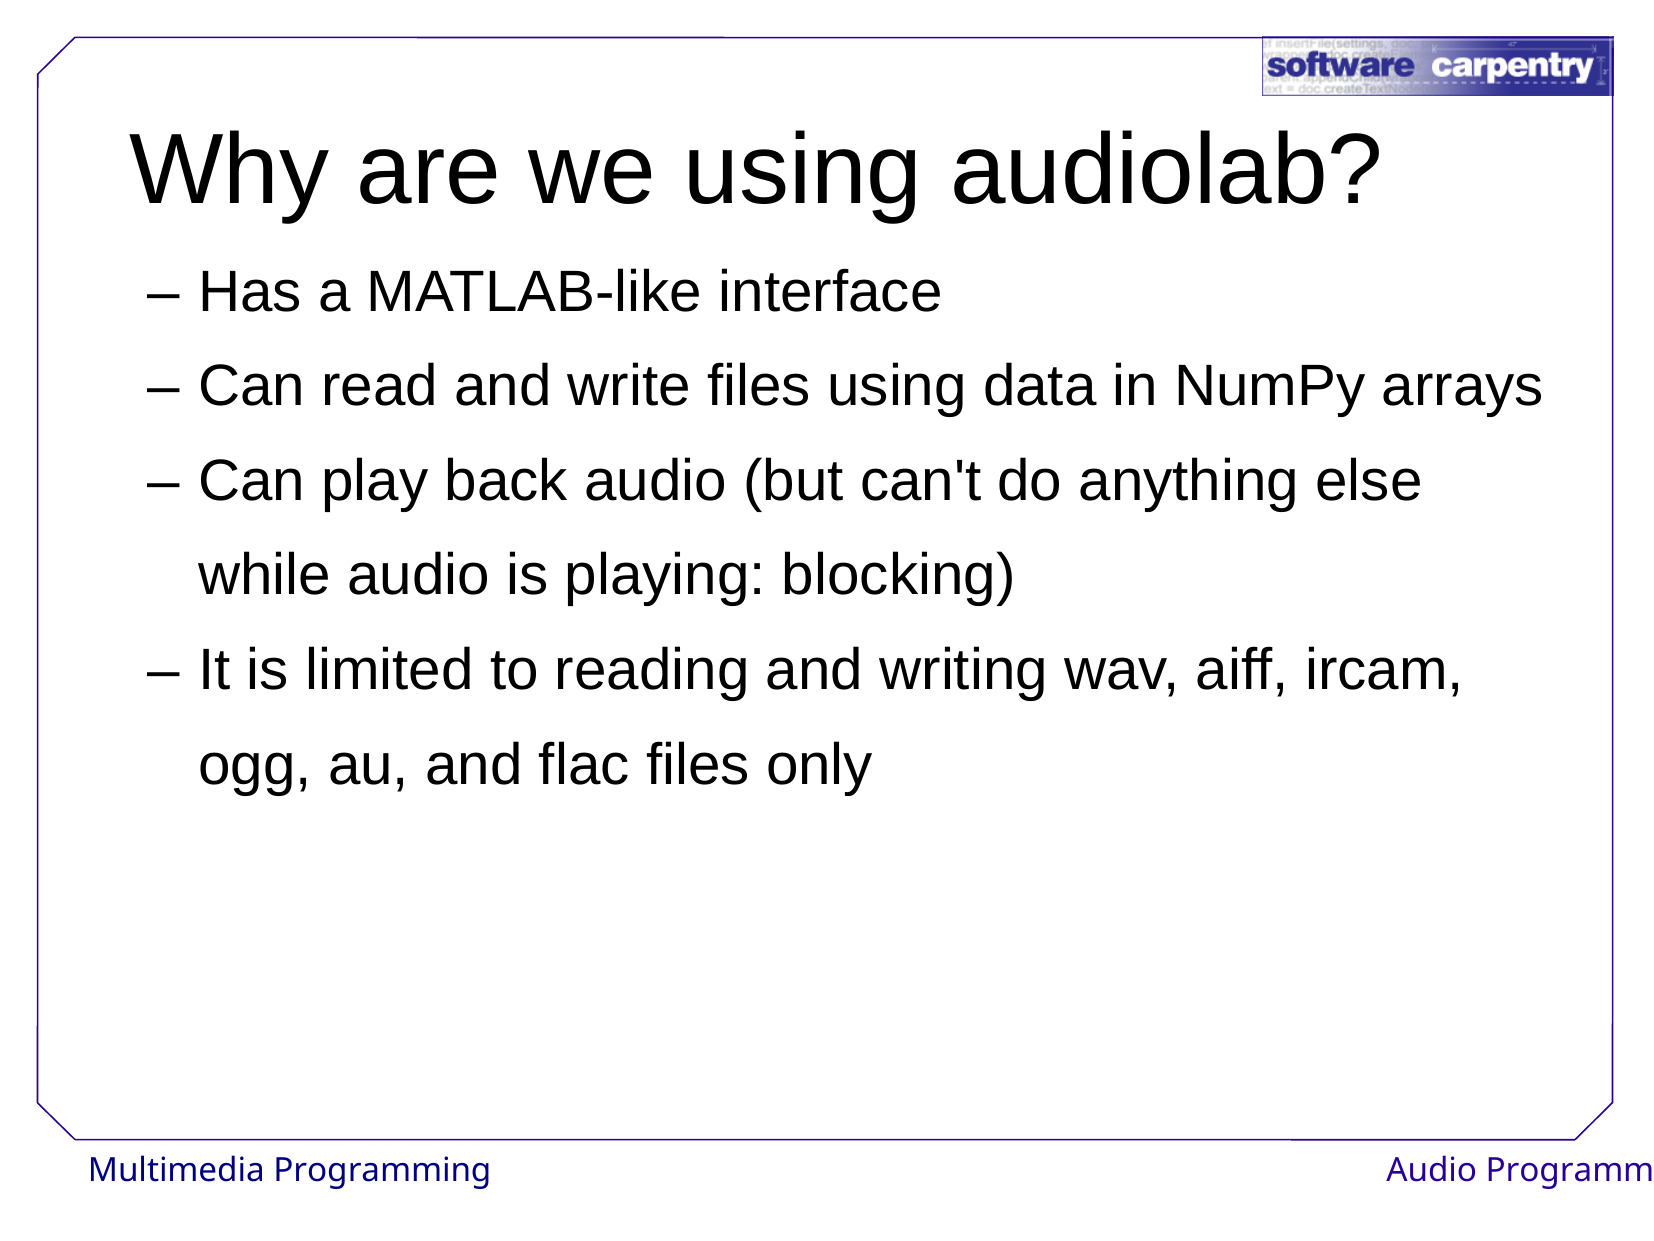

Why are we using audiolab?
# –	Has a MATLAB-like interface
–	Can read and write files using data in NumPy arrays
–	Can play back audio (but can't do anything else
	while audio is playing: blocking)
–	It is limited to reading and writing wav, aiff, ircam,
	ogg, au, and flac files only